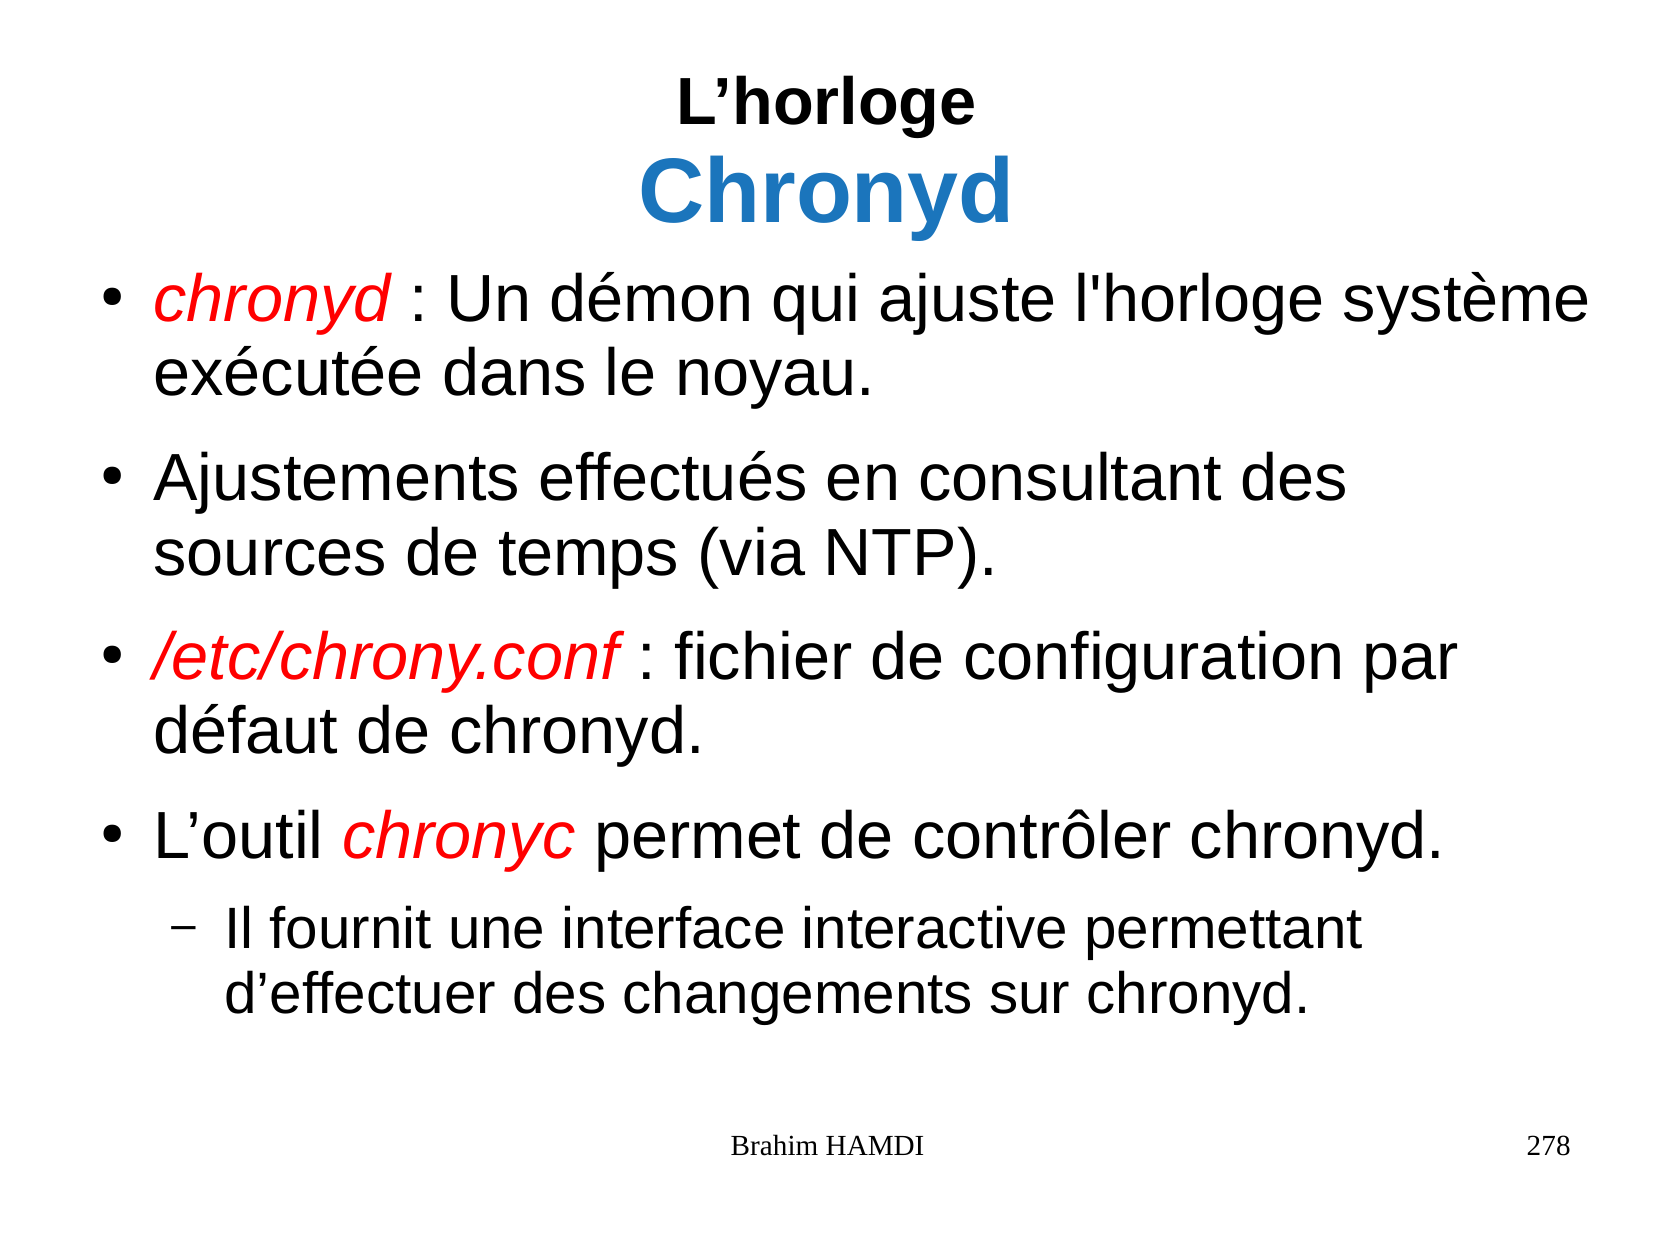

# L’horloge Chronyd
chronyd : Un démon qui ajuste l'horloge système exécutée dans le noyau.
Ajustements effectués en consultant des sources de temps (via NTP).
/etc/chrony.conf : fichier de configuration par défaut de chronyd.
L’outil chronyc permet de contrôler chronyd.
Il fournit une interface interactive permettant d’effectuer des changements sur chronyd.
Brahim HAMDI
278